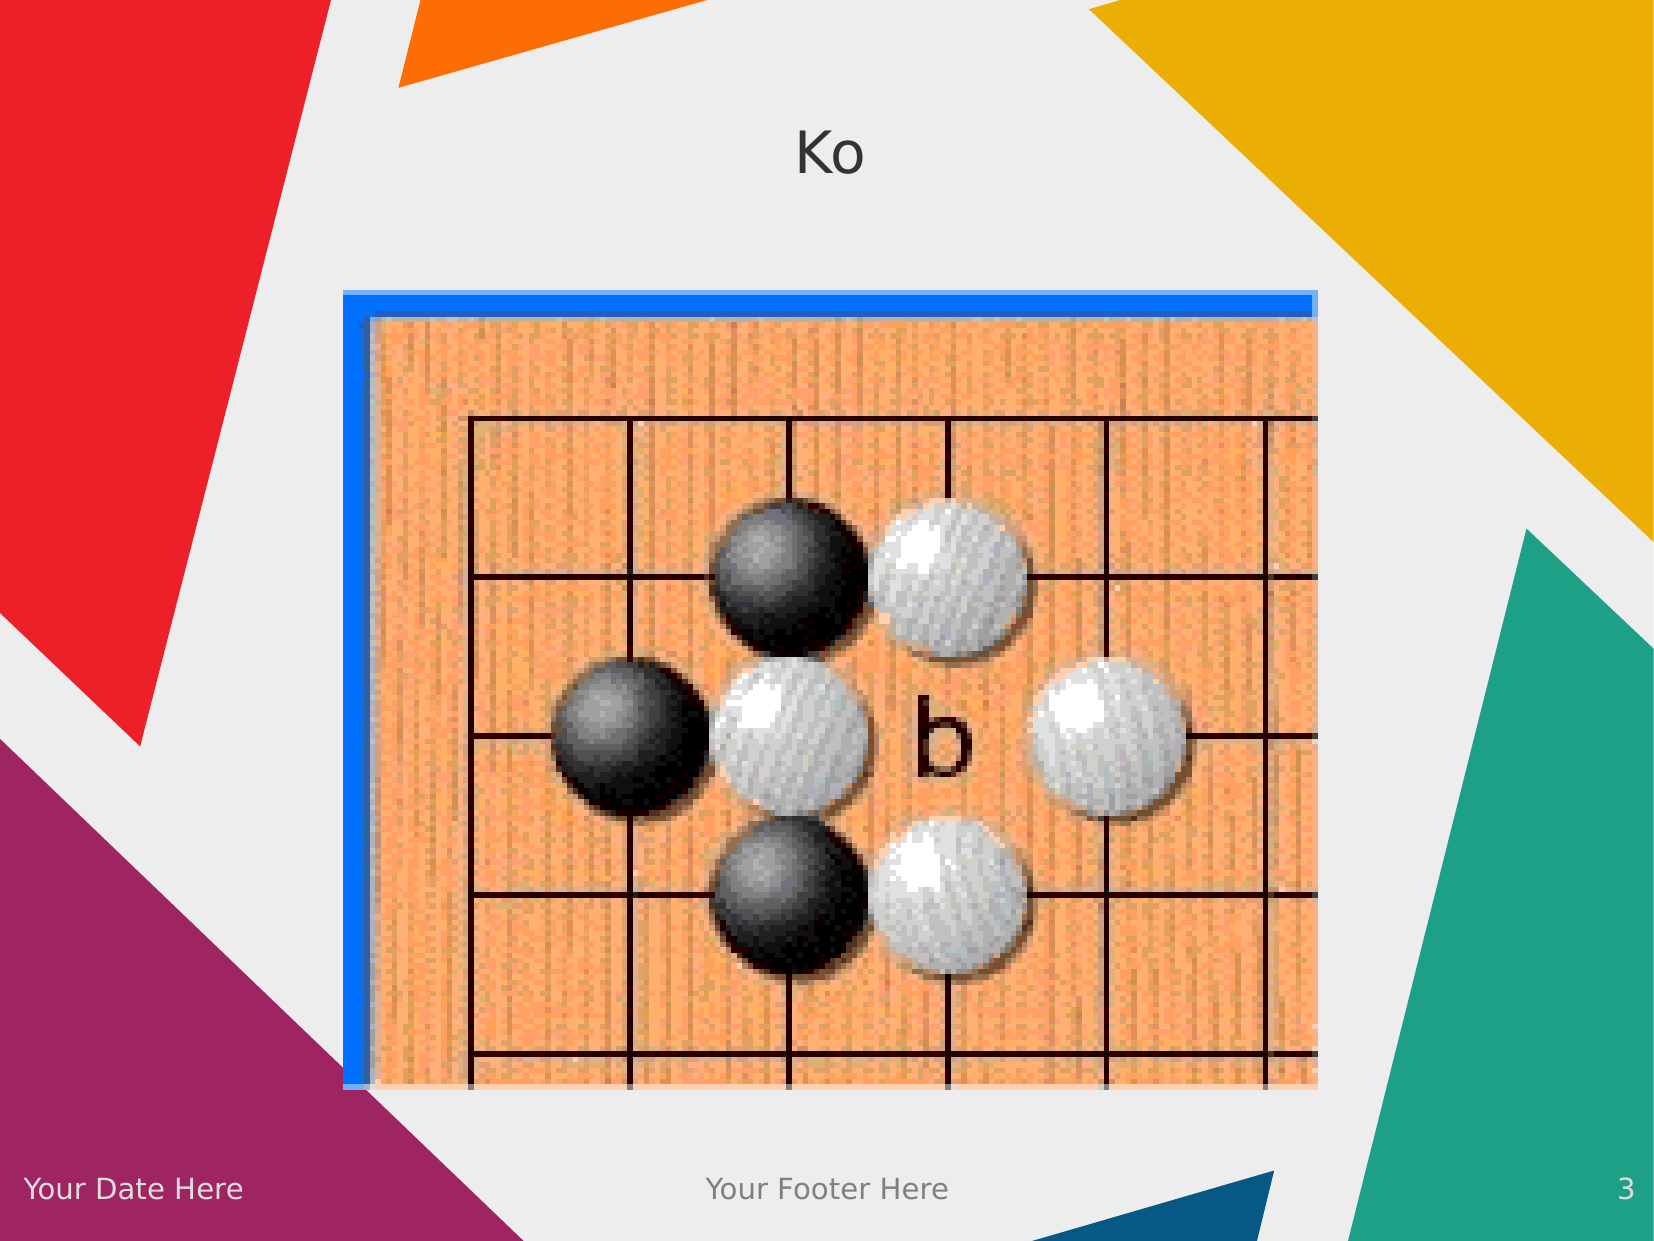

# Ko
Your Date Here
Your Footer Here
3